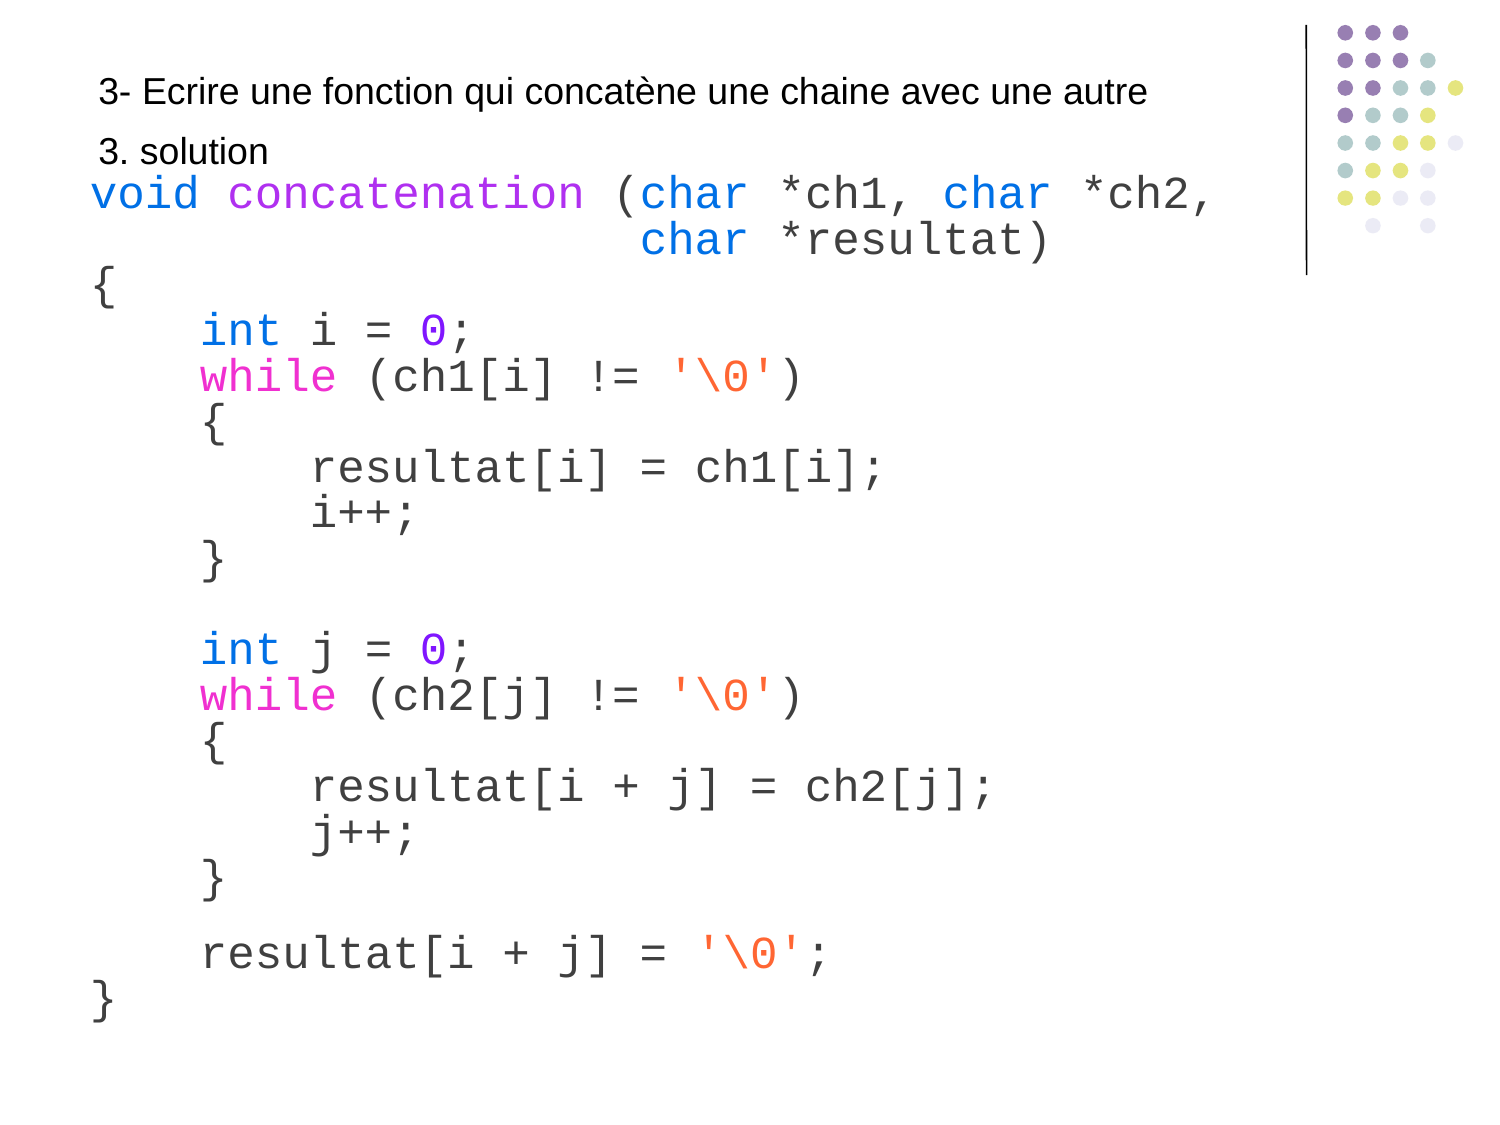

# 3- Ecrire une fonction qui concatène une chaine avec une autre
3. solution
void concatenation (char *ch1, char *ch2,
 char *resultat)
{
 int i = 0;
 while (ch1[i] != '\0')
 {
 resultat[i] = ch1[i];
 i++;
 }
 int j = 0;
 while (ch2[j] != '\0')
 {
 resultat[i + j] = ch2[j];
 j++;
 }
 resultat[i + j] = '\0';
}